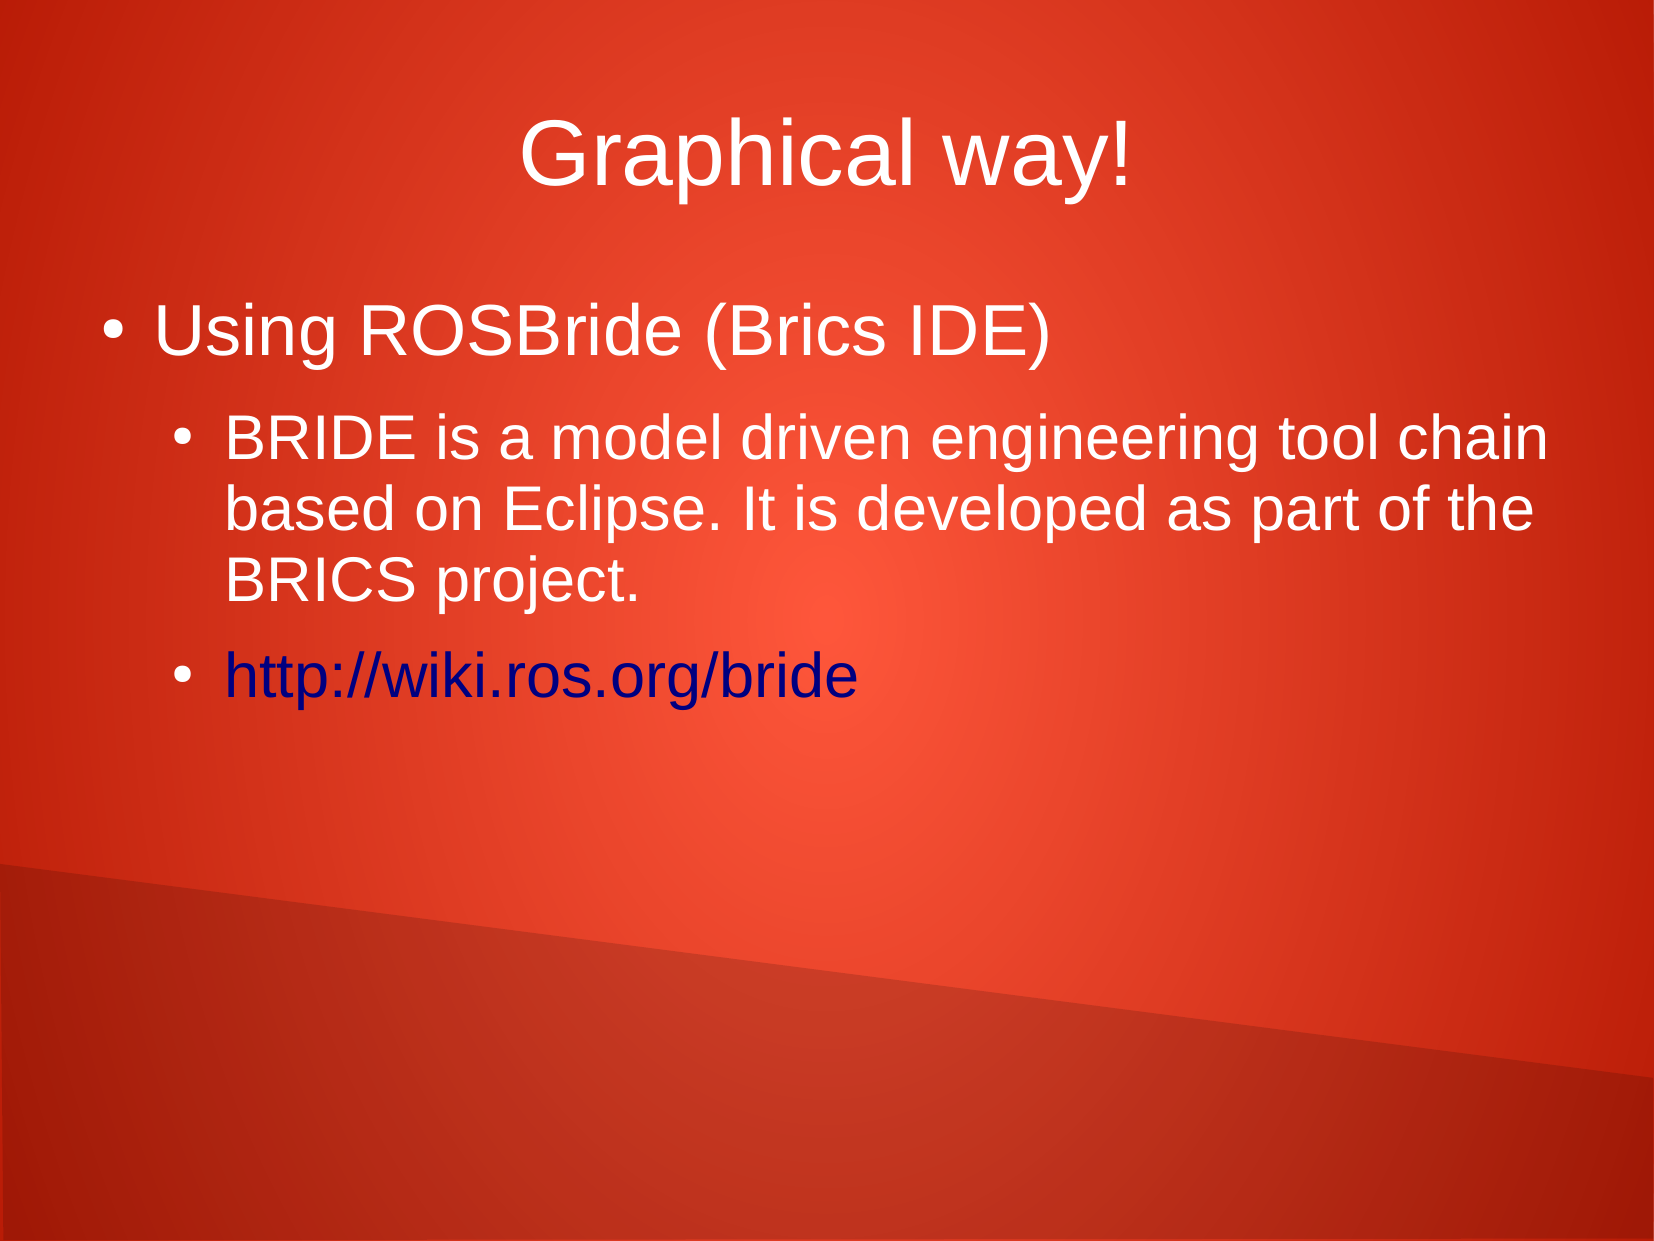

# Graphical way!
Using ROSBride (Brics IDE)
BRIDE is a model driven engineering tool chain based on Eclipse. It is developed as part of the BRICS project.
http://wiki.ros.org/bride